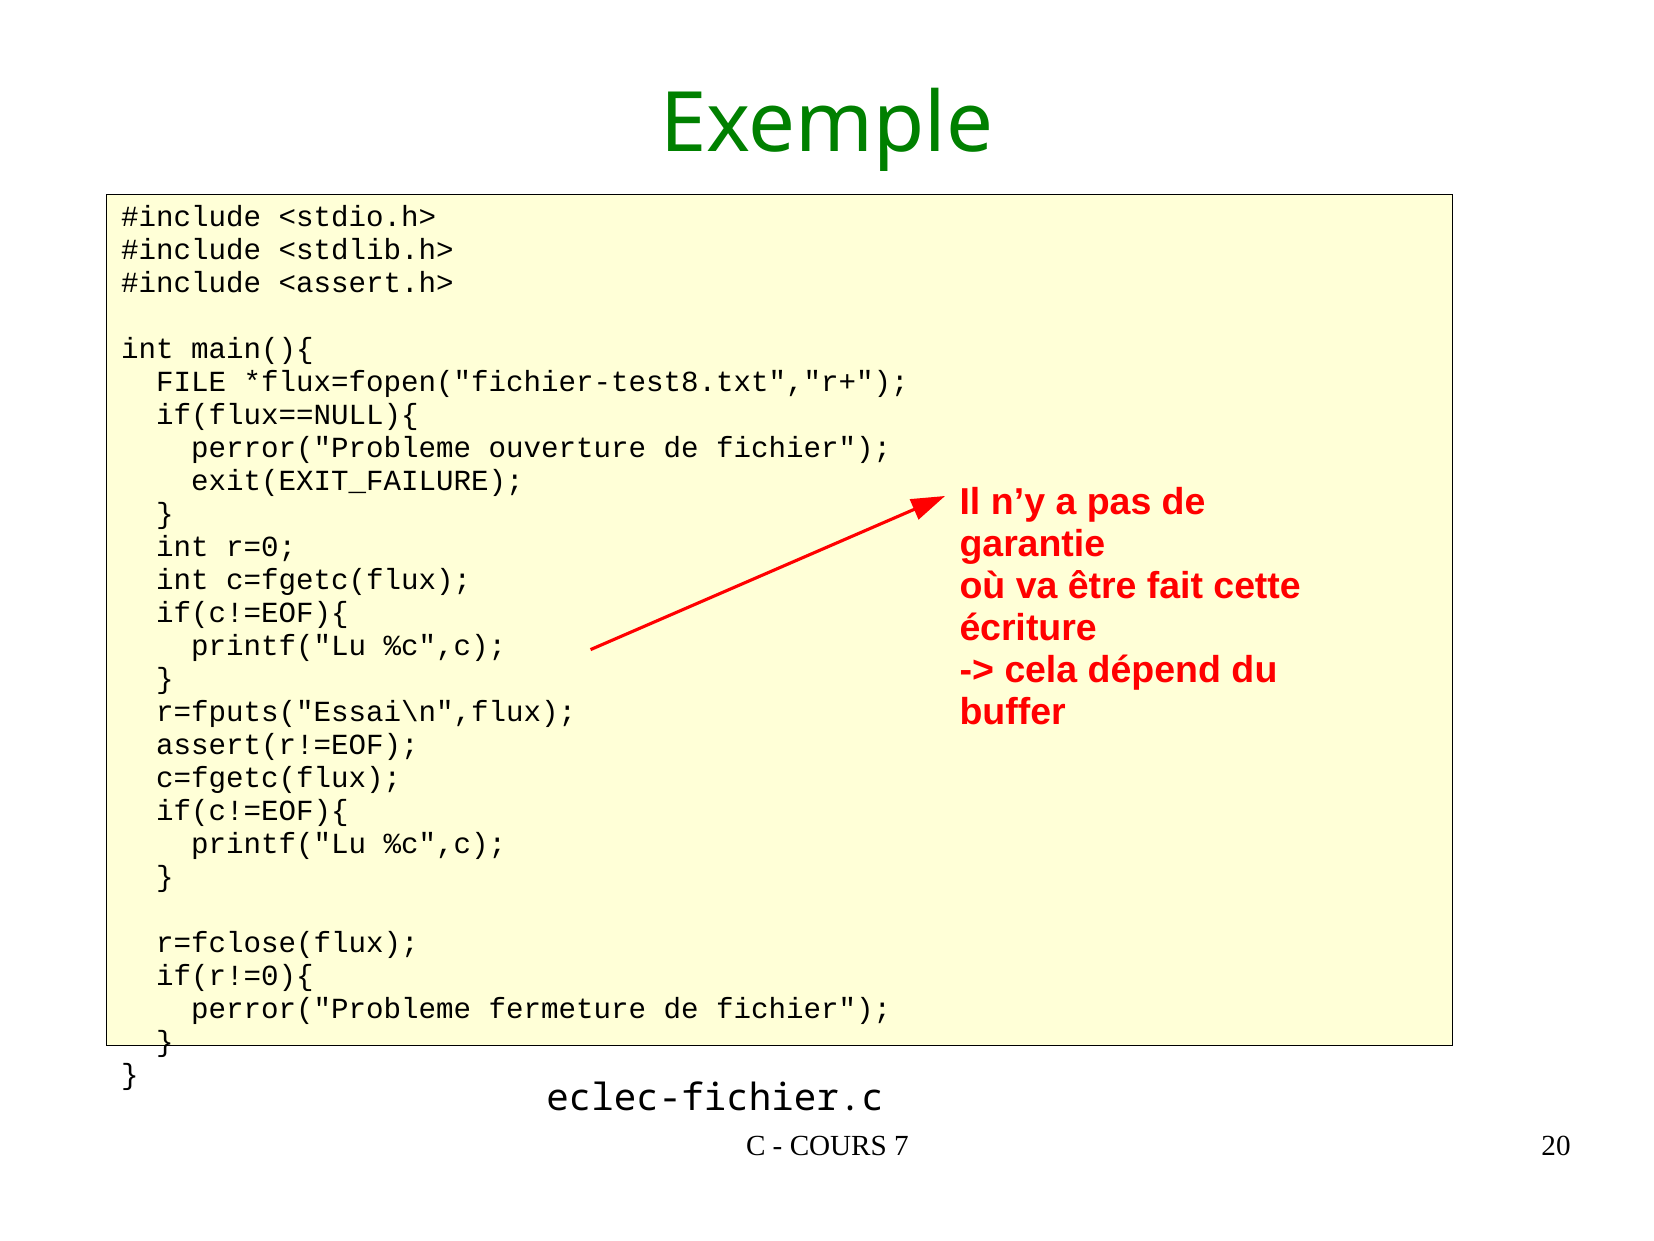

# Exemple
#include <stdio.h>
#include <stdlib.h>
#include <assert.h>
int main(){
 FILE *flux=fopen("fichier-test8.txt","r+");
 if(flux==NULL){
 perror("Probleme ouverture de fichier");
 exit(EXIT_FAILURE);
 }
 int r=0;
 int c=fgetc(flux);
 if(c!=EOF){
 printf("Lu %c",c);
 }
 r=fputs("Essai\n",flux);
 assert(r!=EOF);
 c=fgetc(flux);
 if(c!=EOF){
 printf("Lu %c",c);
 }
 r=fclose(flux);
 if(r!=0){
 perror("Probleme fermeture de fichier");
 }
}
Il n’y a pas de garantie
où va être fait cette écriture
-> cela dépend du buffer
eclec-fichier.c
C - COURS 7
20